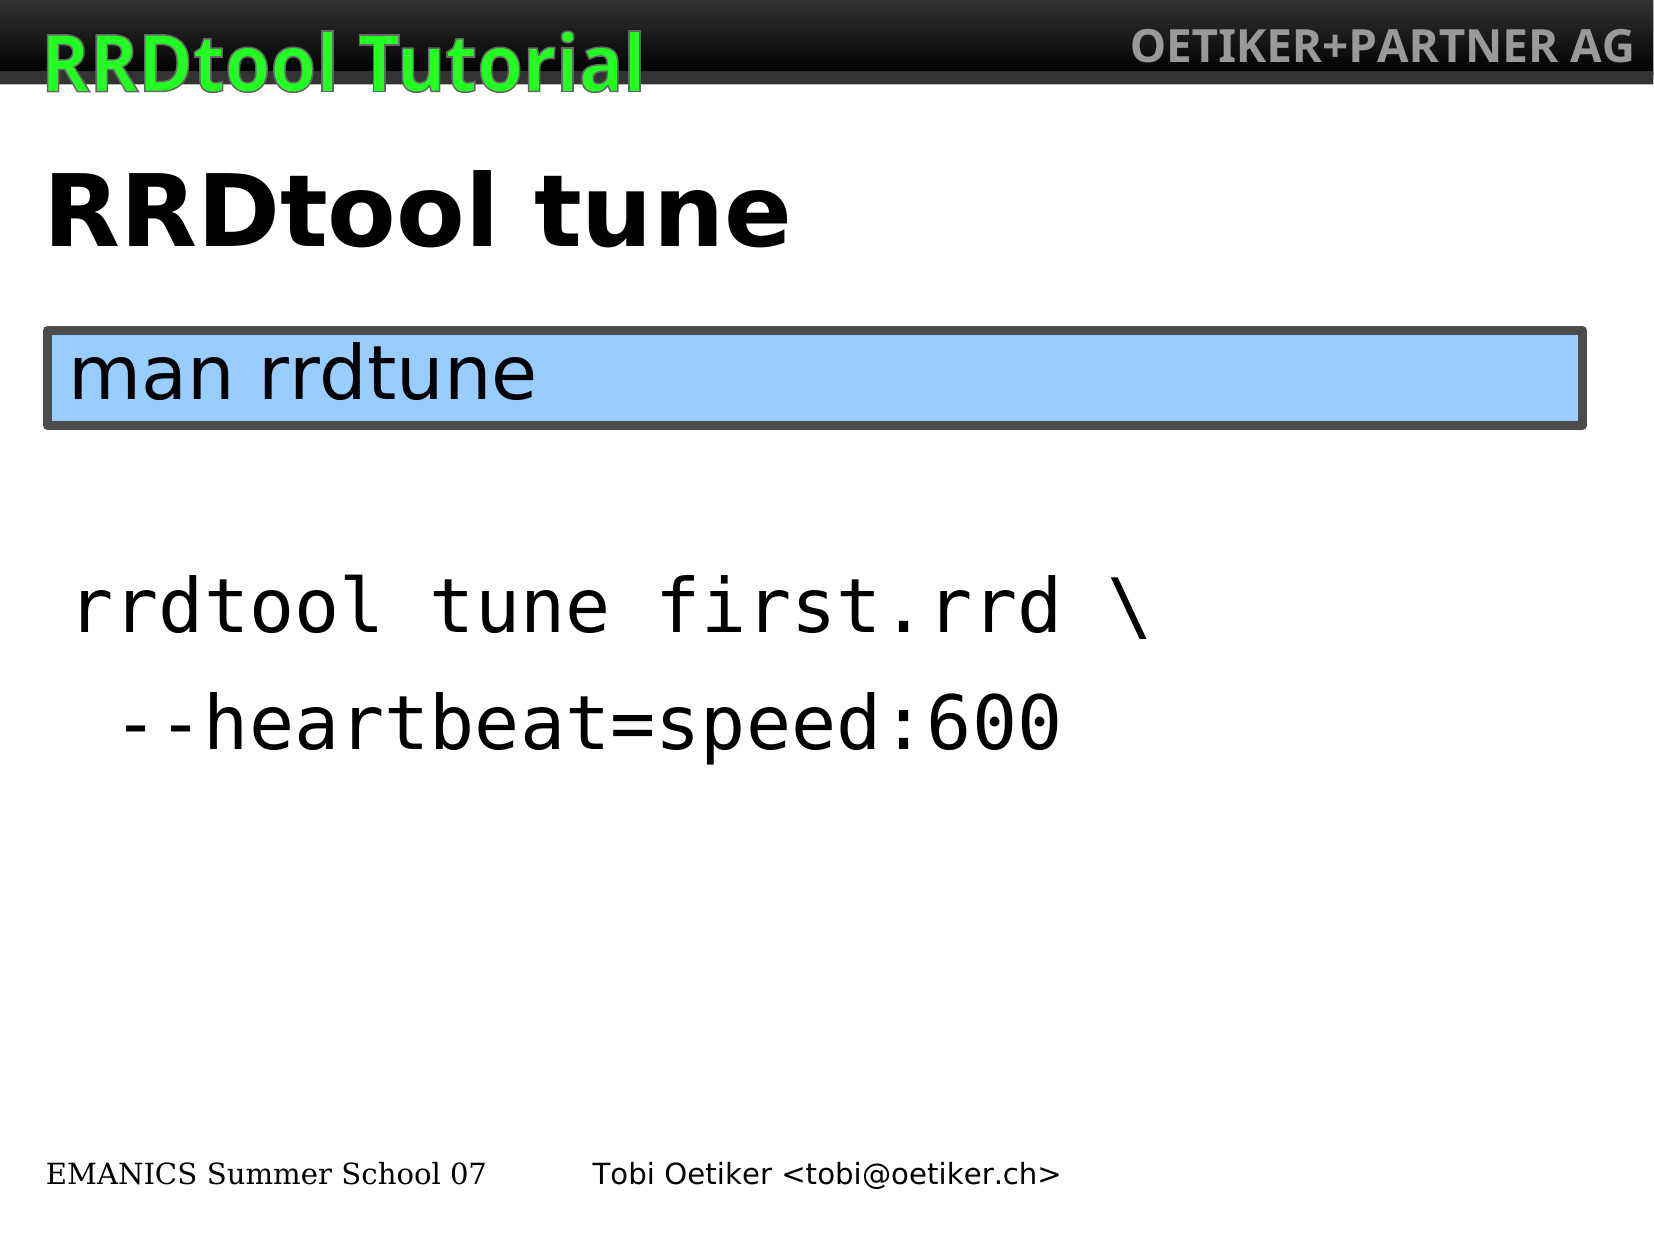

# RRDtool tune
man rrdtune
rrdtool tune first.rrd \
 --heartbeat=speed:600